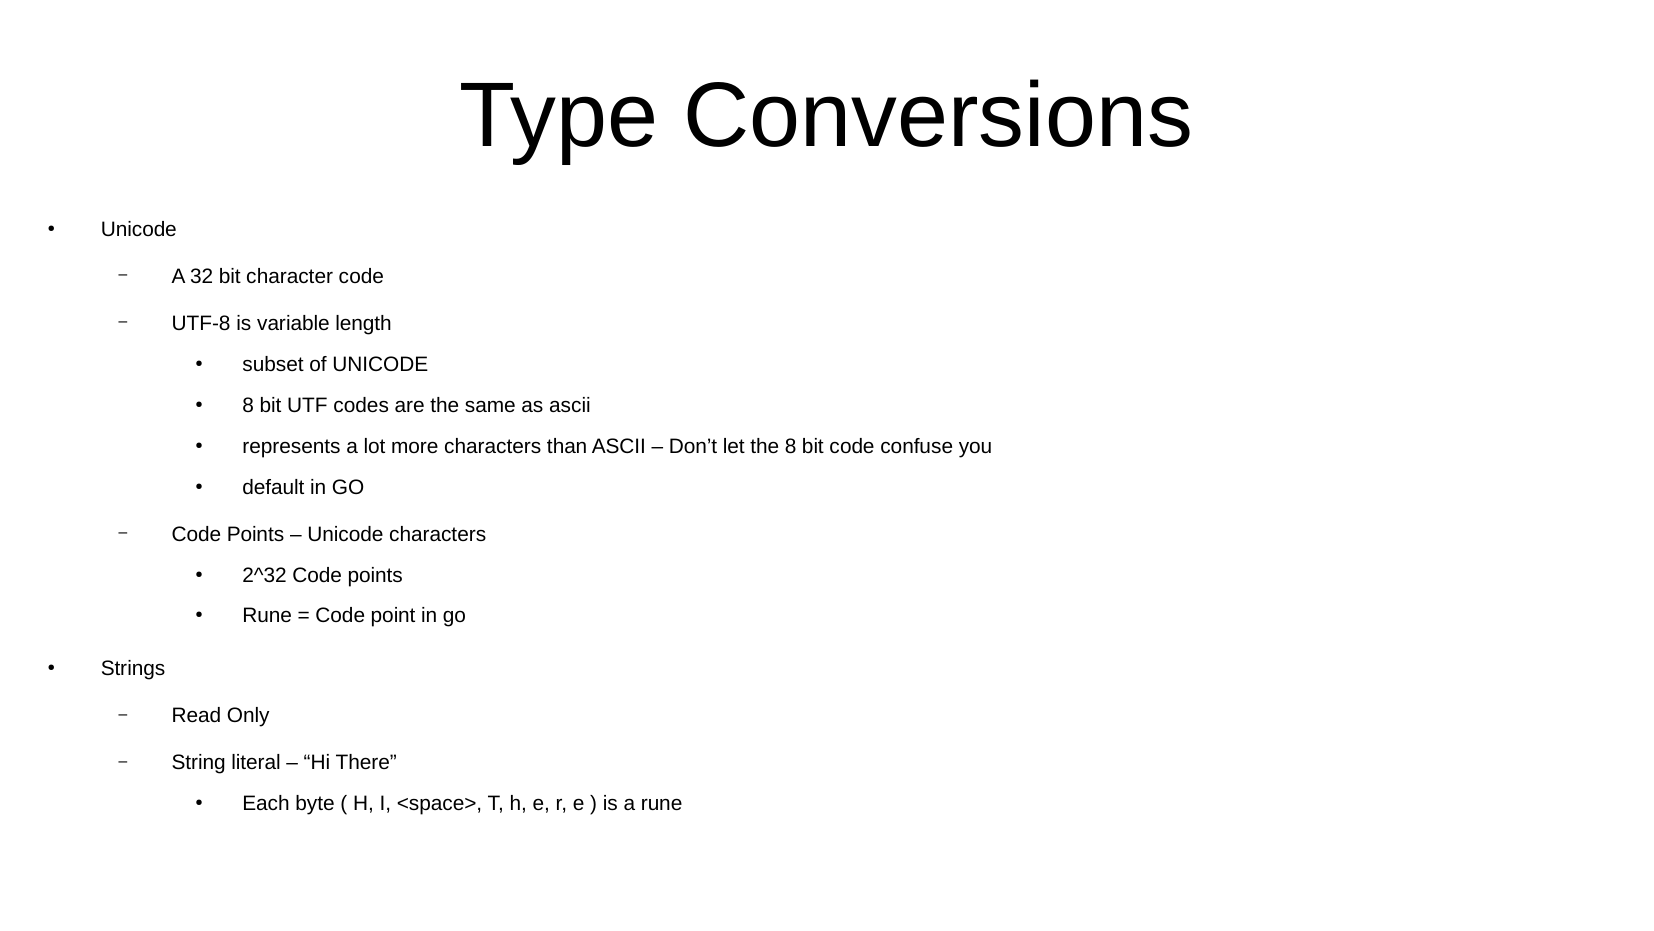

# Type Conversions
Unicode
A 32 bit character code
UTF-8 is variable length
subset of UNICODE
8 bit UTF codes are the same as ascii
represents a lot more characters than ASCII – Don’t let the 8 bit code confuse you
default in GO
Code Points – Unicode characters
2^32 Code points
Rune = Code point in go
Strings
Read Only
String literal – “Hi There”
Each byte ( H, I, <space>, T, h, e, r, e ) is a rune